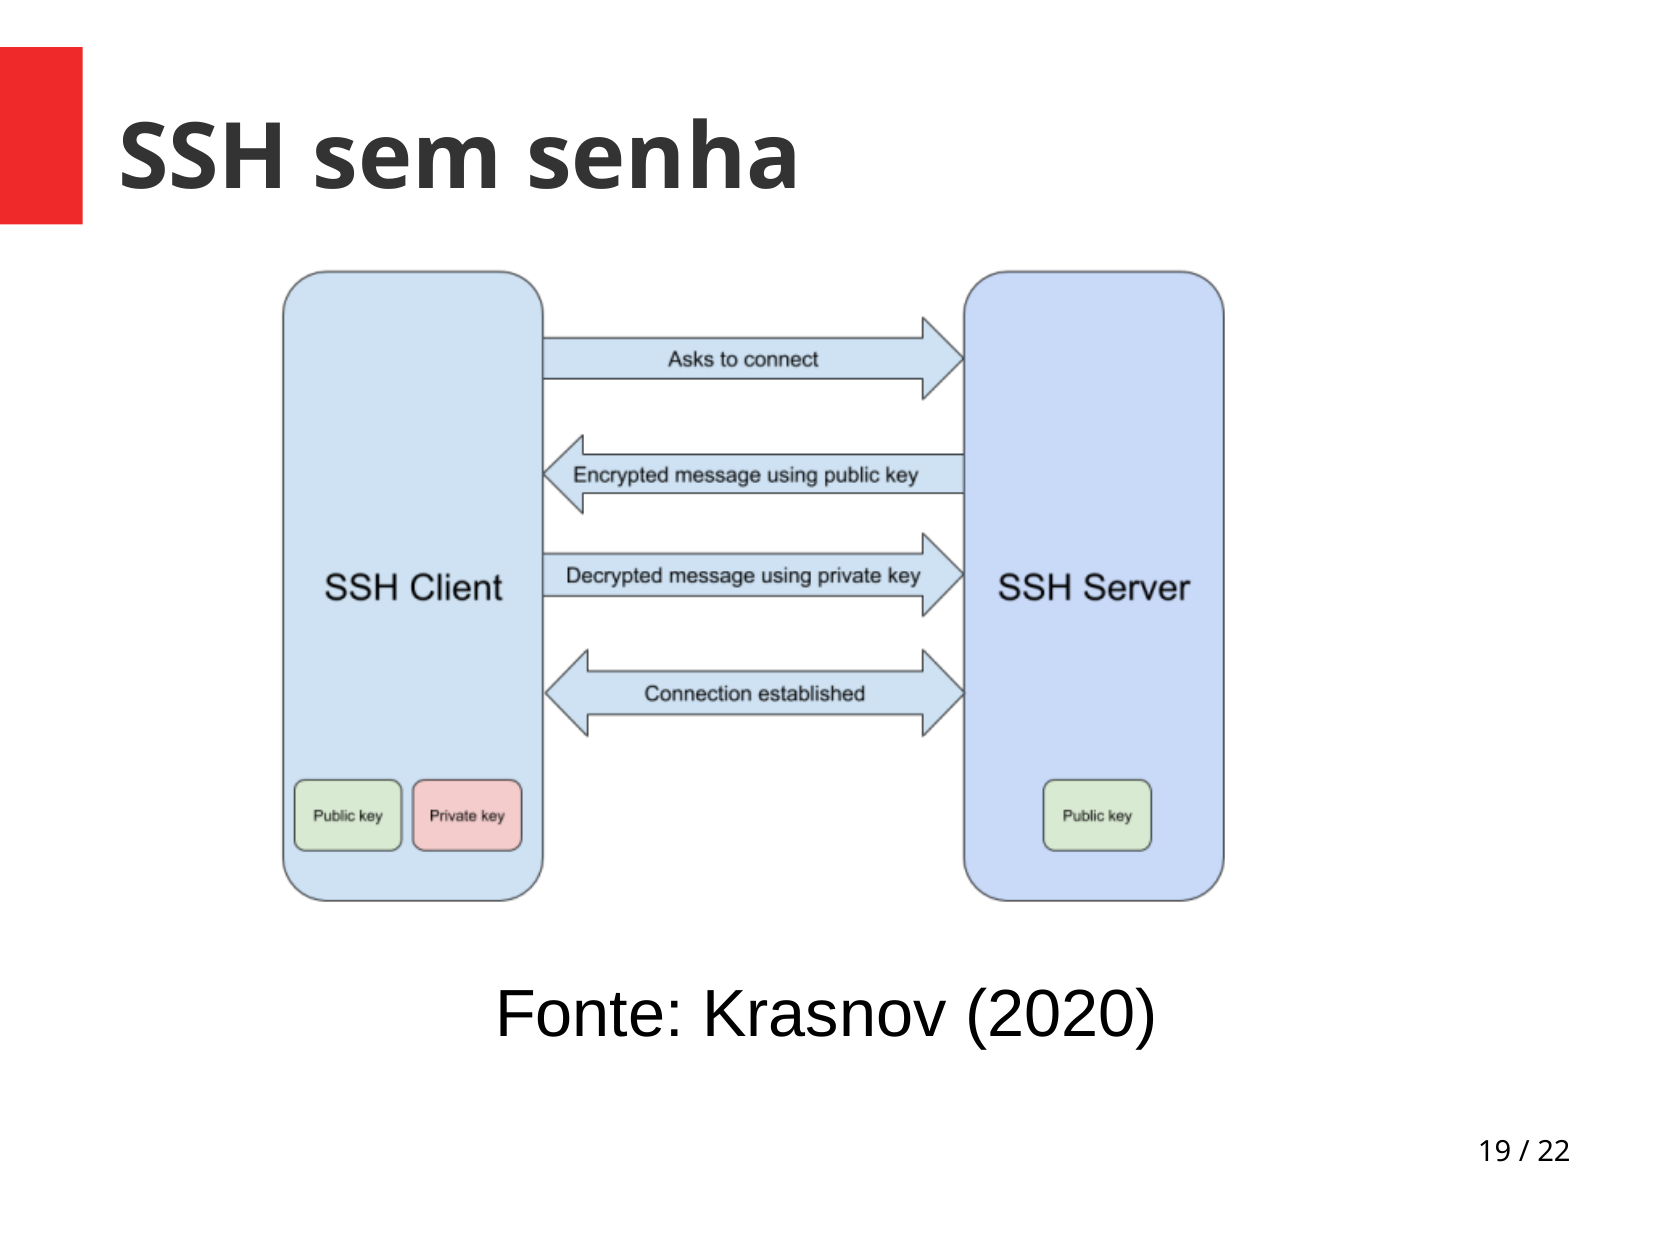

# SSH sem senha
Fonte: Krasnov (2020)
19